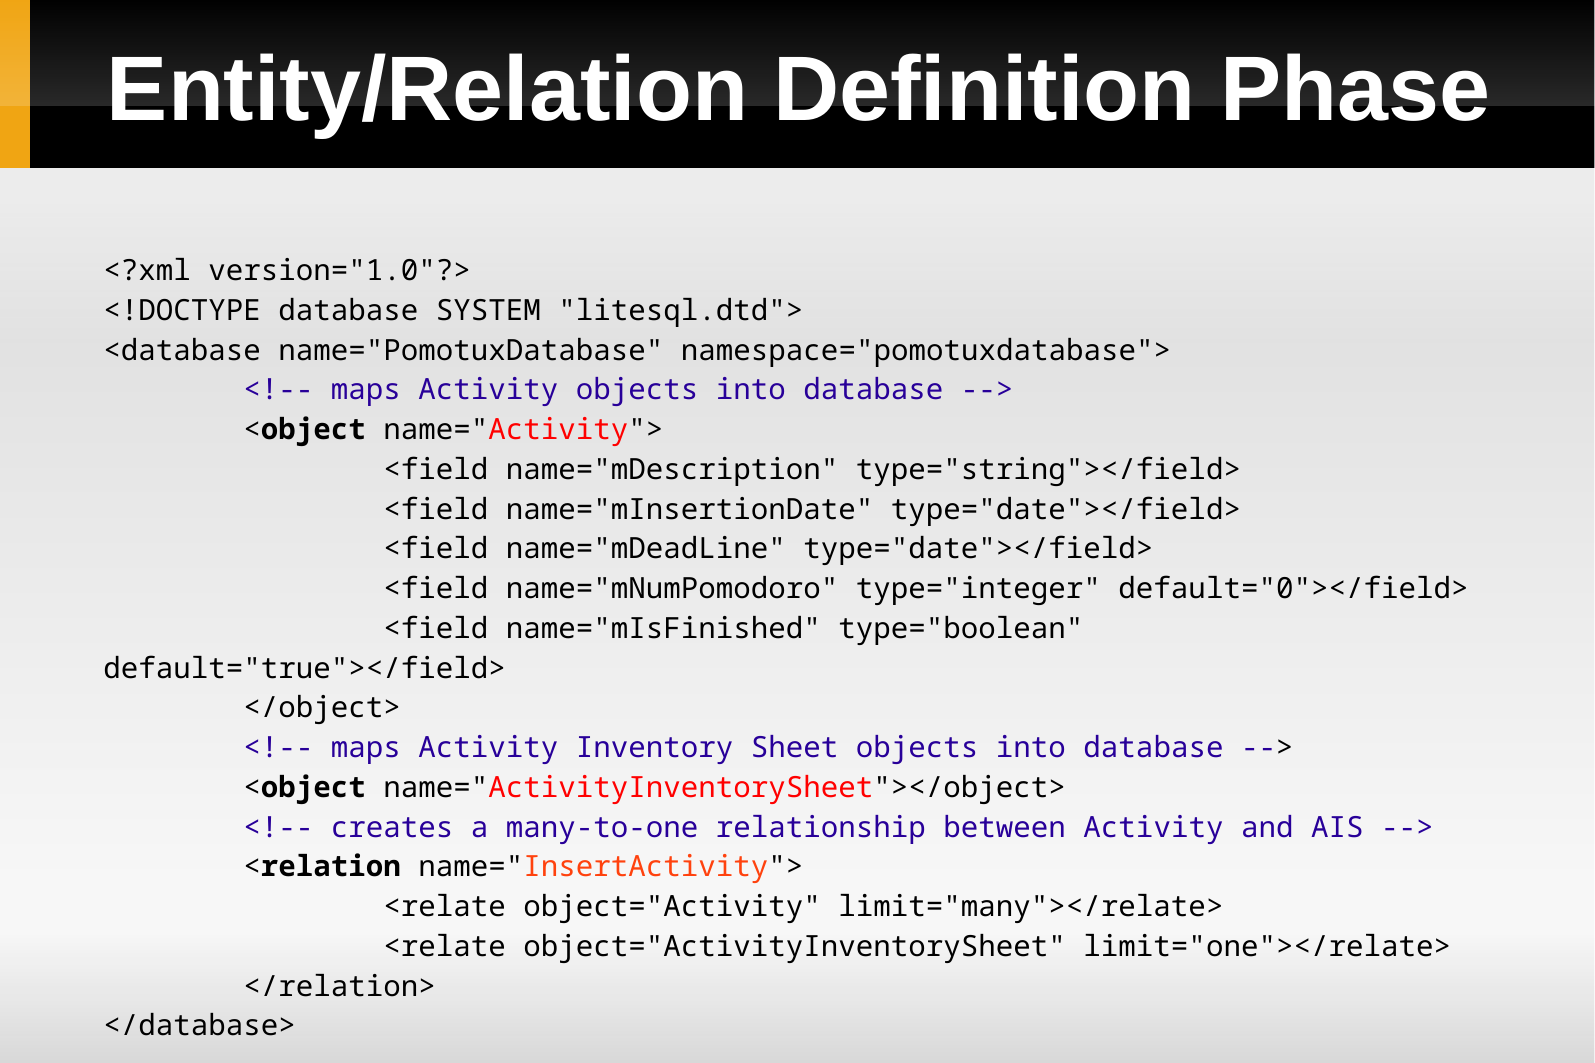

# Entity/Relation Definition Phase
<?xml version="1.0"?>
<!DOCTYPE database SYSTEM "litesql.dtd">
<database name="PomotuxDatabase" namespace="pomotuxdatabase">
 <!-- maps Activity objects into database -->
 <object name="Activity">
 <field name="mDescription" type="string"></field>
 <field name="mInsertionDate" type="date"></field>
 <field name="mDeadLine" type="date"></field>
 <field name="mNumPomodoro" type="integer" default="0"></field>
 <field name="mIsFinished" type="boolean" default="true"></field>
 </object>
 <!-- maps Activity Inventory Sheet objects into database -->
 <object name="ActivityInventorySheet"></object>
 <!-- creates a many-to-one relationship between Activity and AIS -->
 <relation name="InsertActivity">
 <relate object="Activity" limit="many"></relate>
 <relate object="ActivityInventorySheet" limit="one"></relate>
 </relation>
</database>